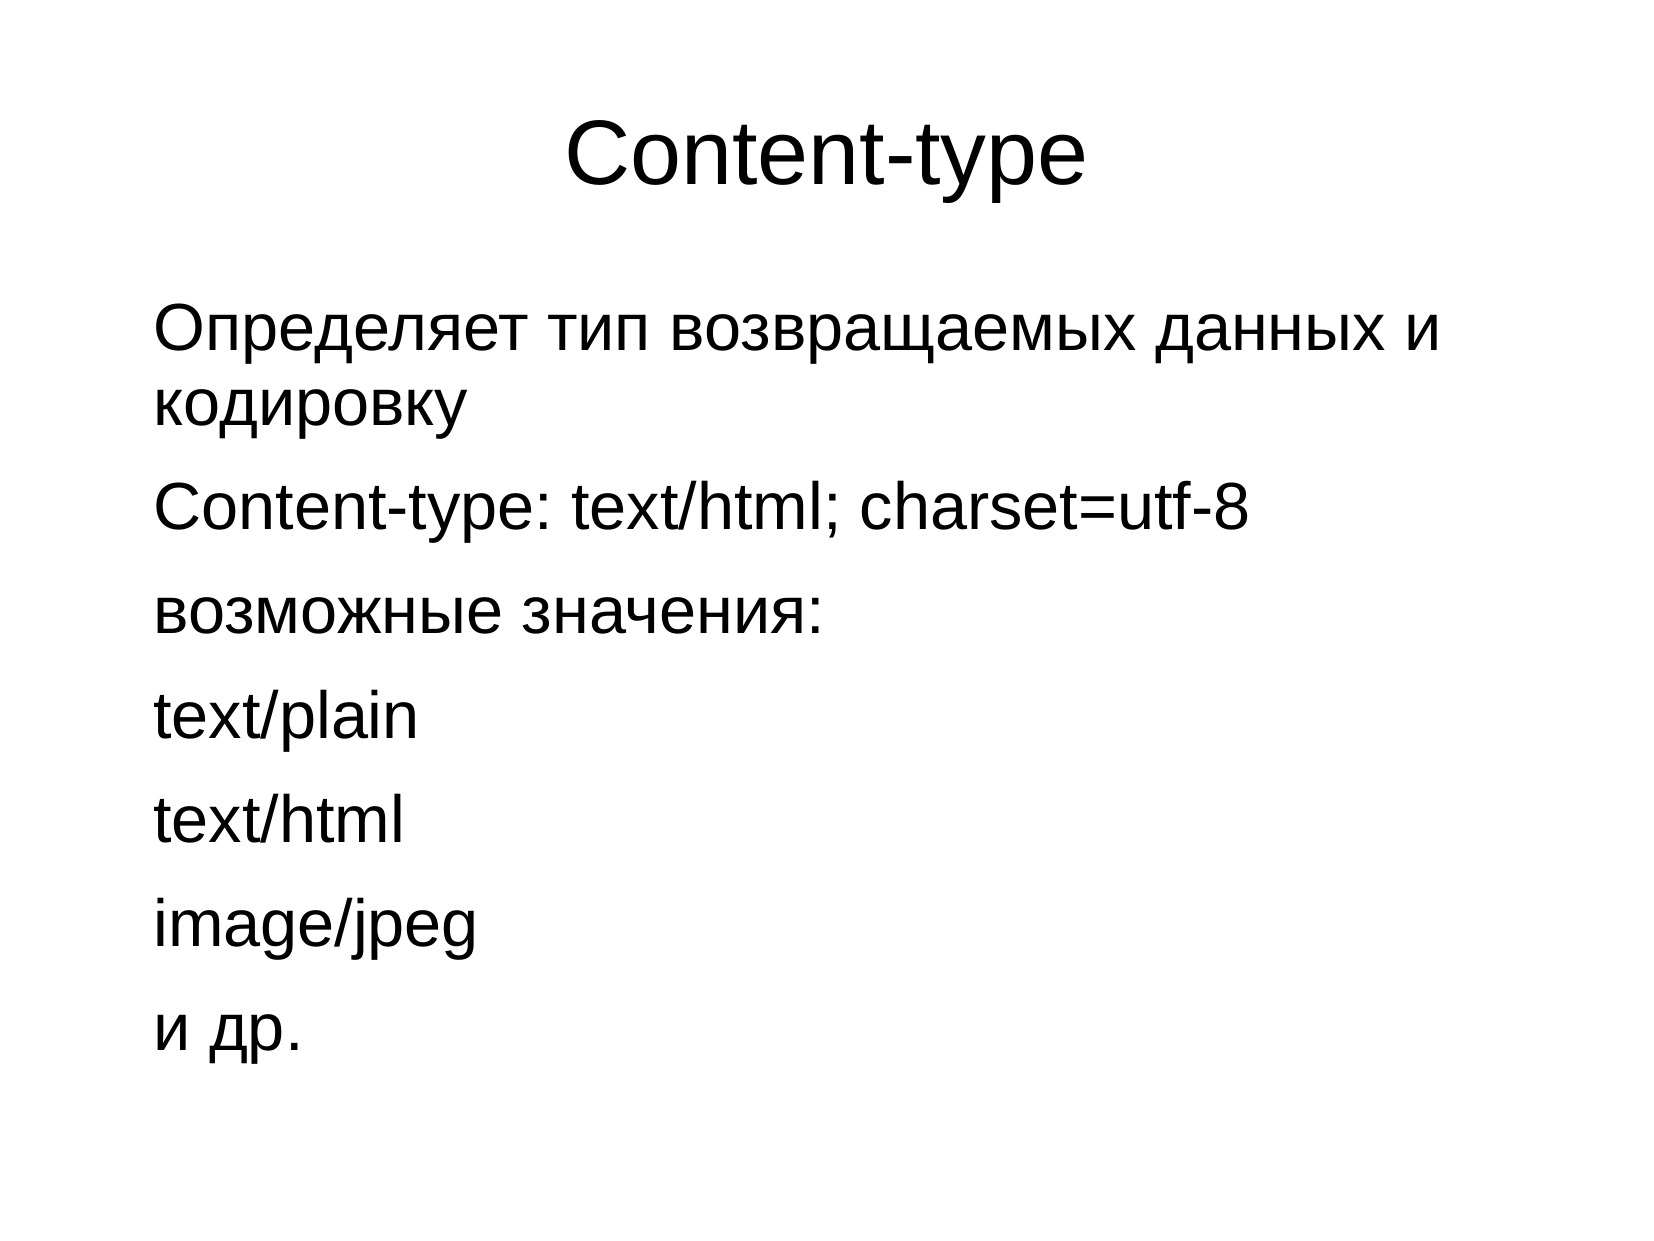

# Content-type
Определяет тип возвращаемых данных и кодировку
Content-type: text/html; charset=utf-8
возможные значения:
text/plain
text/html
image/jpeg
и др.